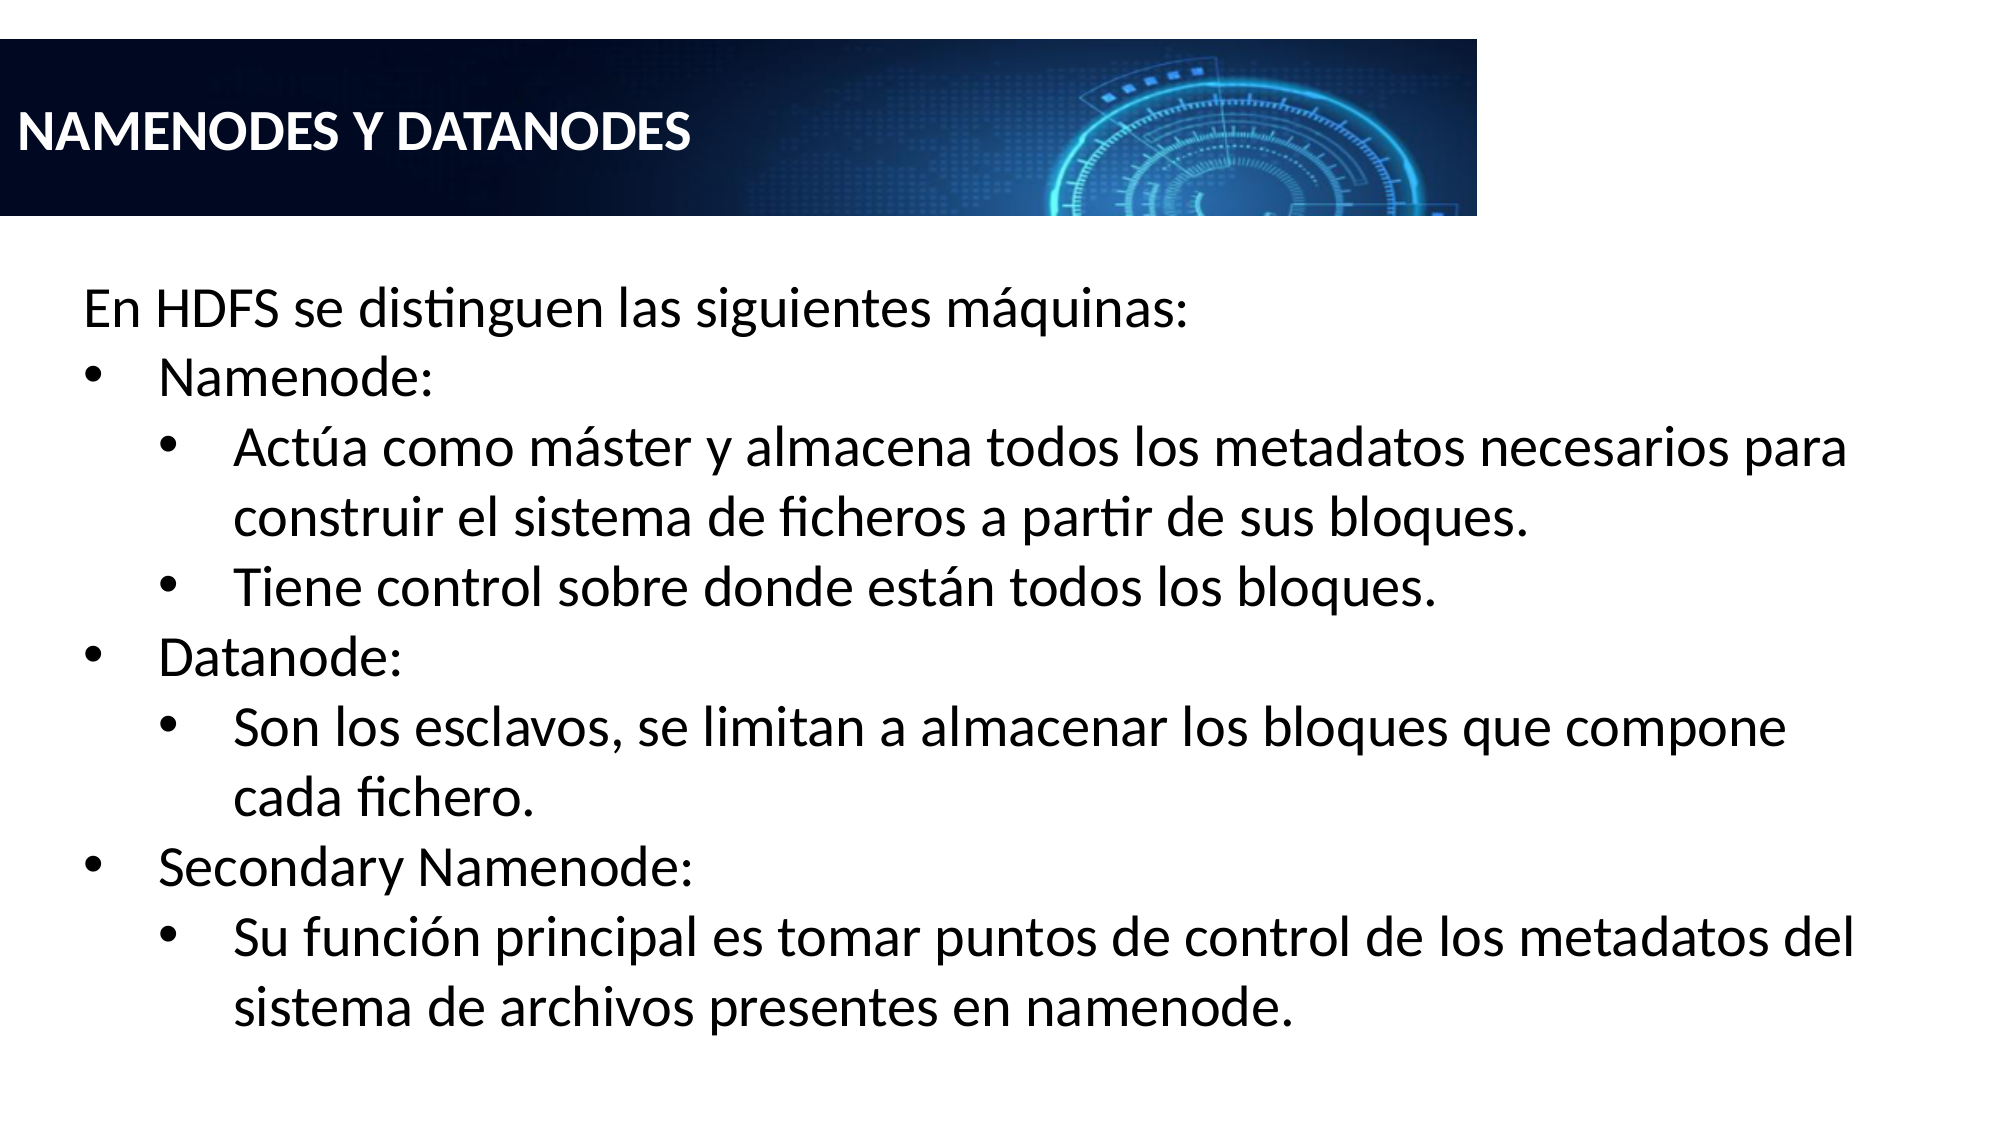

NAMENODES Y DATANODES
En HDFS se distinguen las siguientes máquinas:
Namenode:
Actúa como máster y almacena todos los metadatos necesarios para construir el sistema de ficheros a partir de sus bloques.
Tiene control sobre donde están todos los bloques.
Datanode:
Son los esclavos, se limitan a almacenar los bloques que compone cada fichero.
Secondary Namenode:
Su función principal es tomar puntos de control de los metadatos del sistema de archivos presentes en namenode.